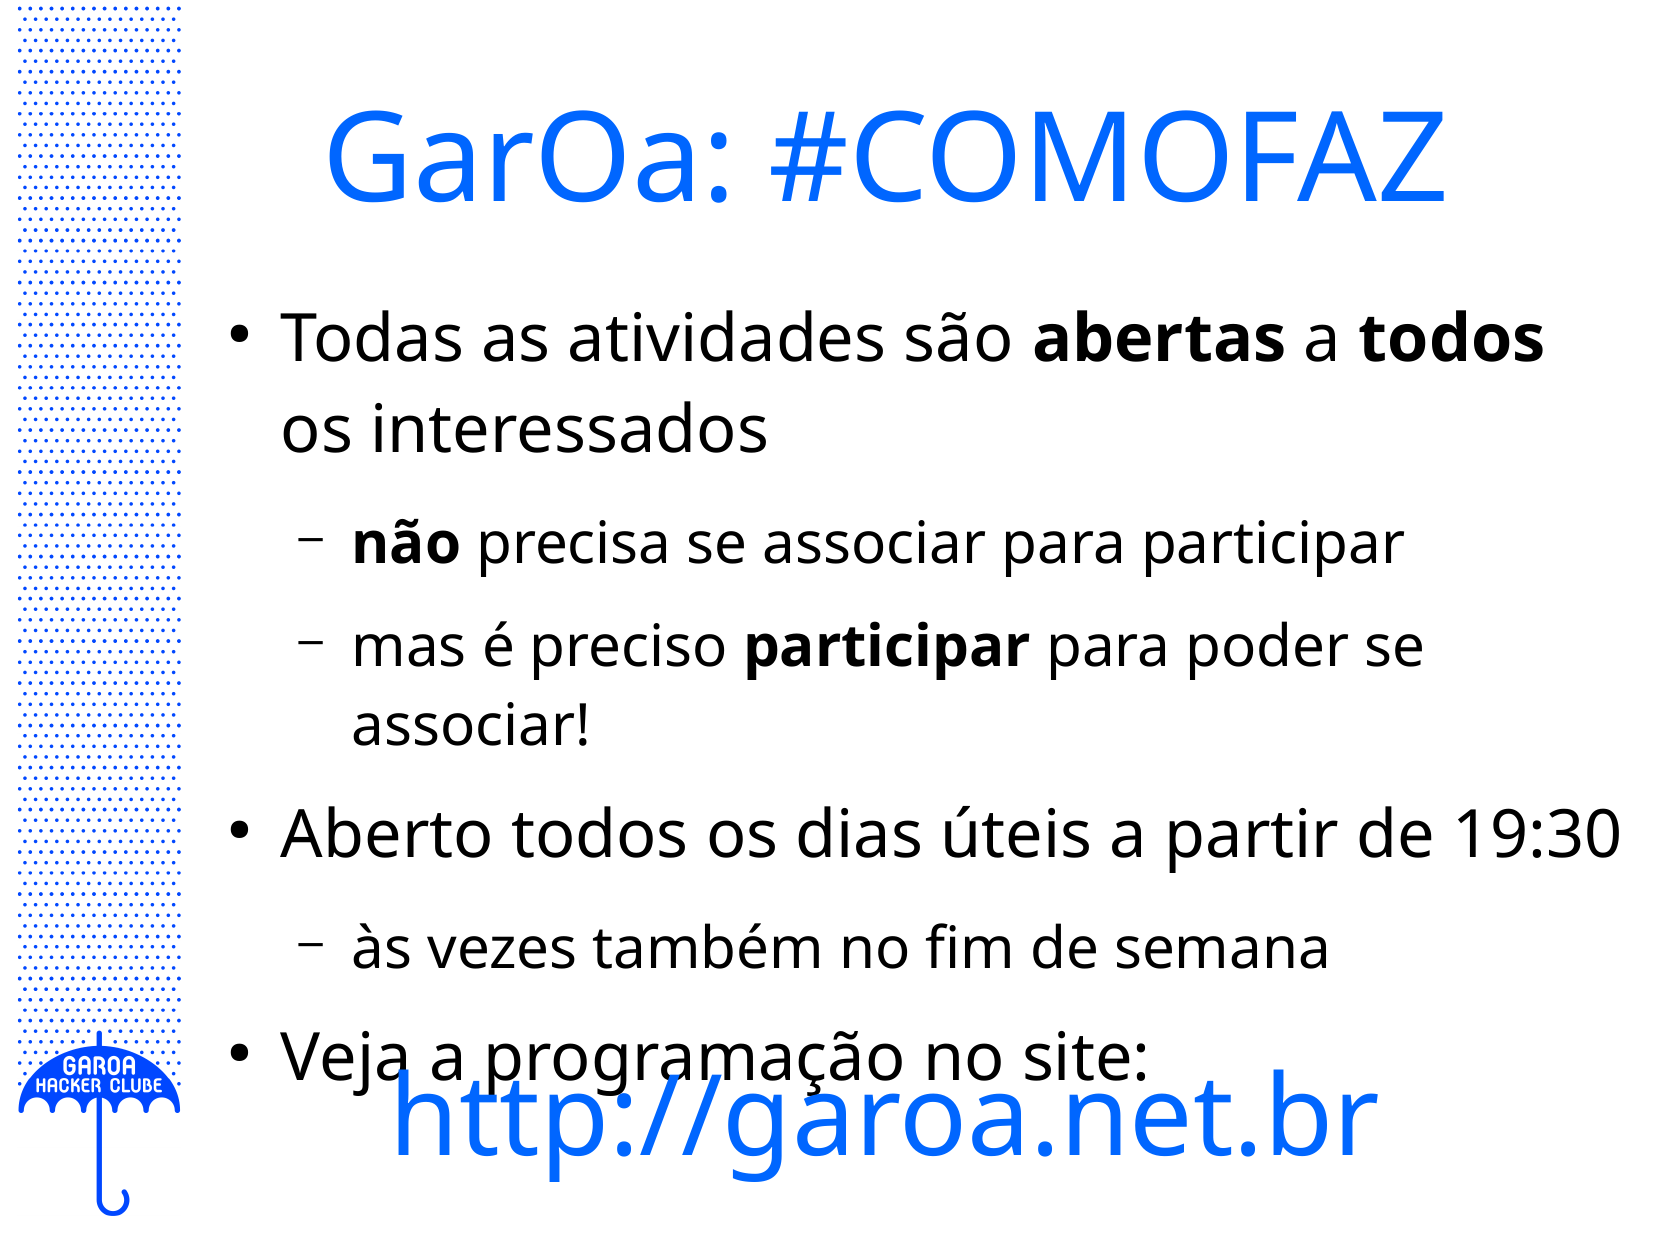

# GarOa: #COMOFAZ
Todas as atividades são abertas a todos os interessados
não precisa se associar para participar
mas é preciso participar para poder se associar!
Aberto todos os dias úteis a partir de 19:30
às vezes também no fim de semana
Veja a programação no site:
http://garoa.net.br